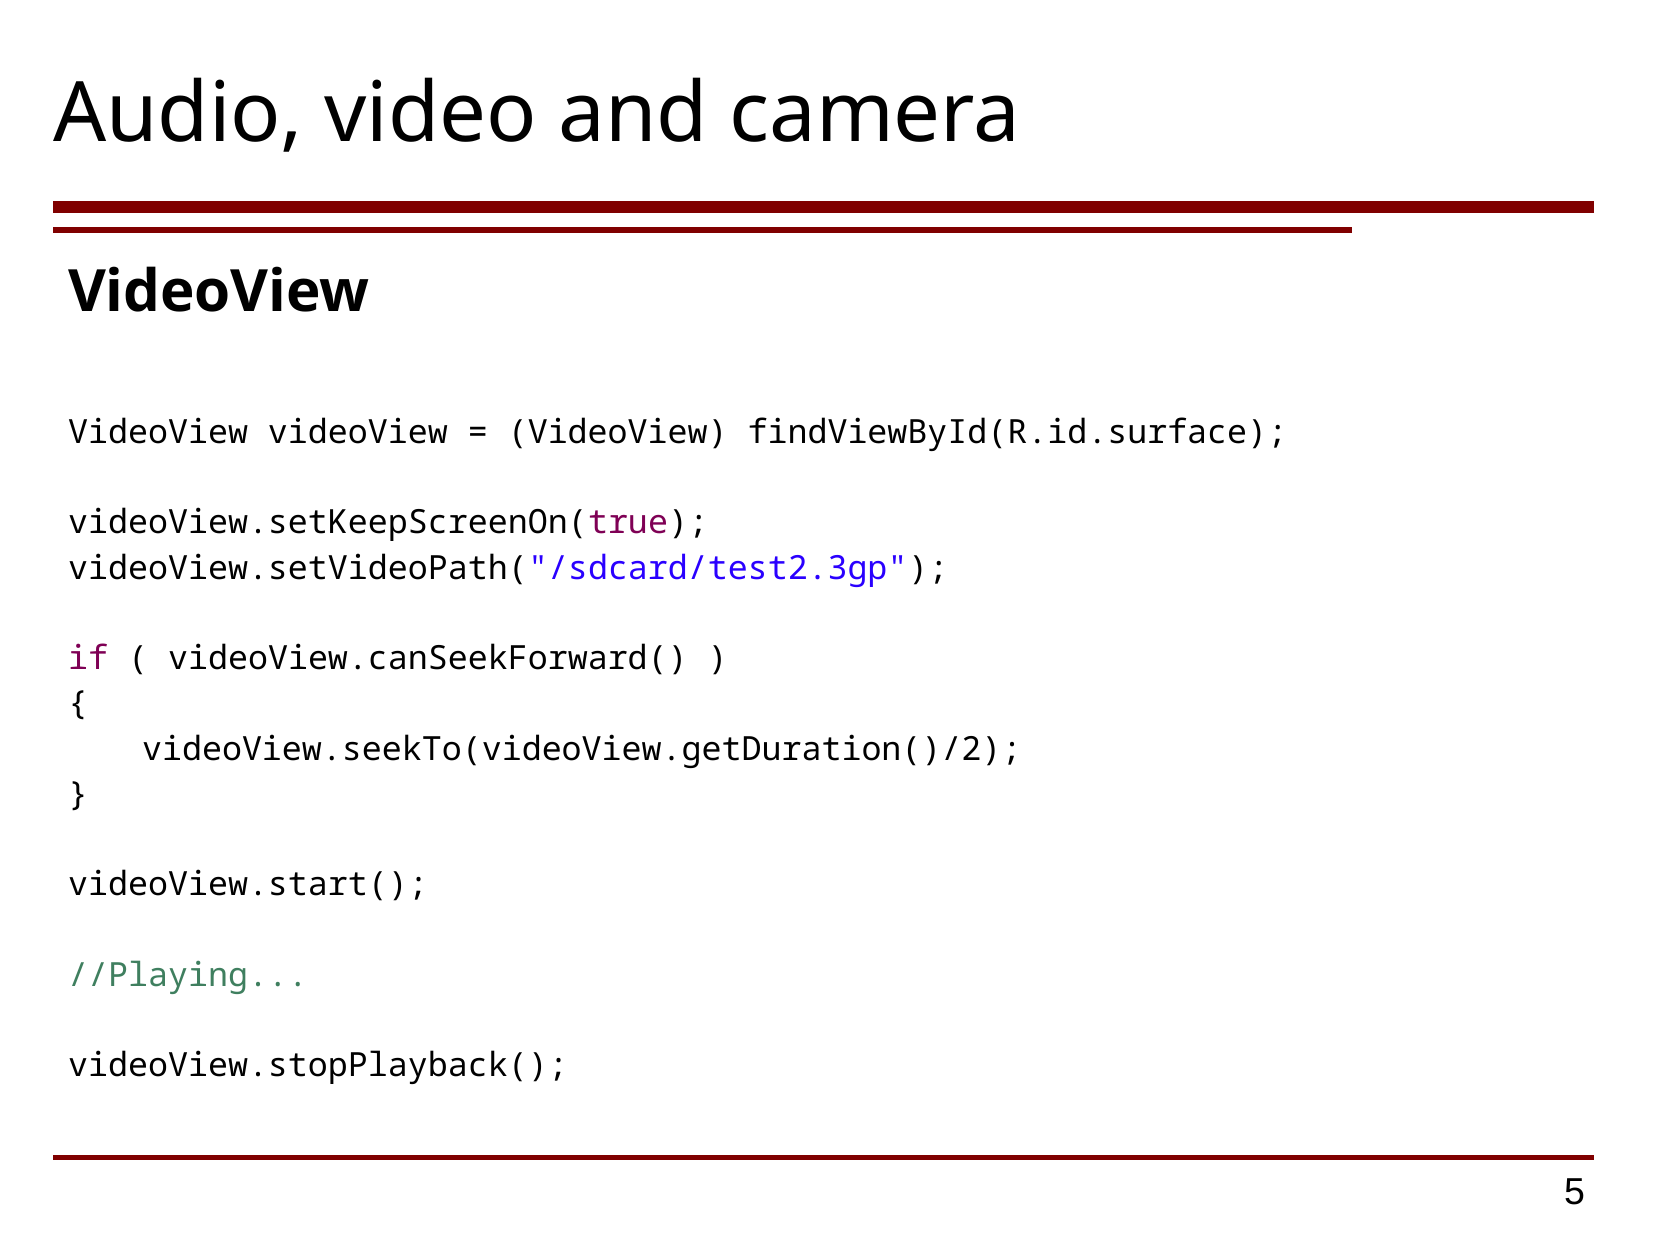

# Audio, video and camera
VideoView
VideoView videoView = (VideoView) findViewById(R.id.surface);
videoView.setKeepScreenOn(true);
videoView.setVideoPath("/sdcard/test2.3gp");
if ( videoView.canSeekForward() )
{
	videoView.seekTo(videoView.getDuration()/2);
}
videoView.start();
//Playing...
videoView.stopPlayback();